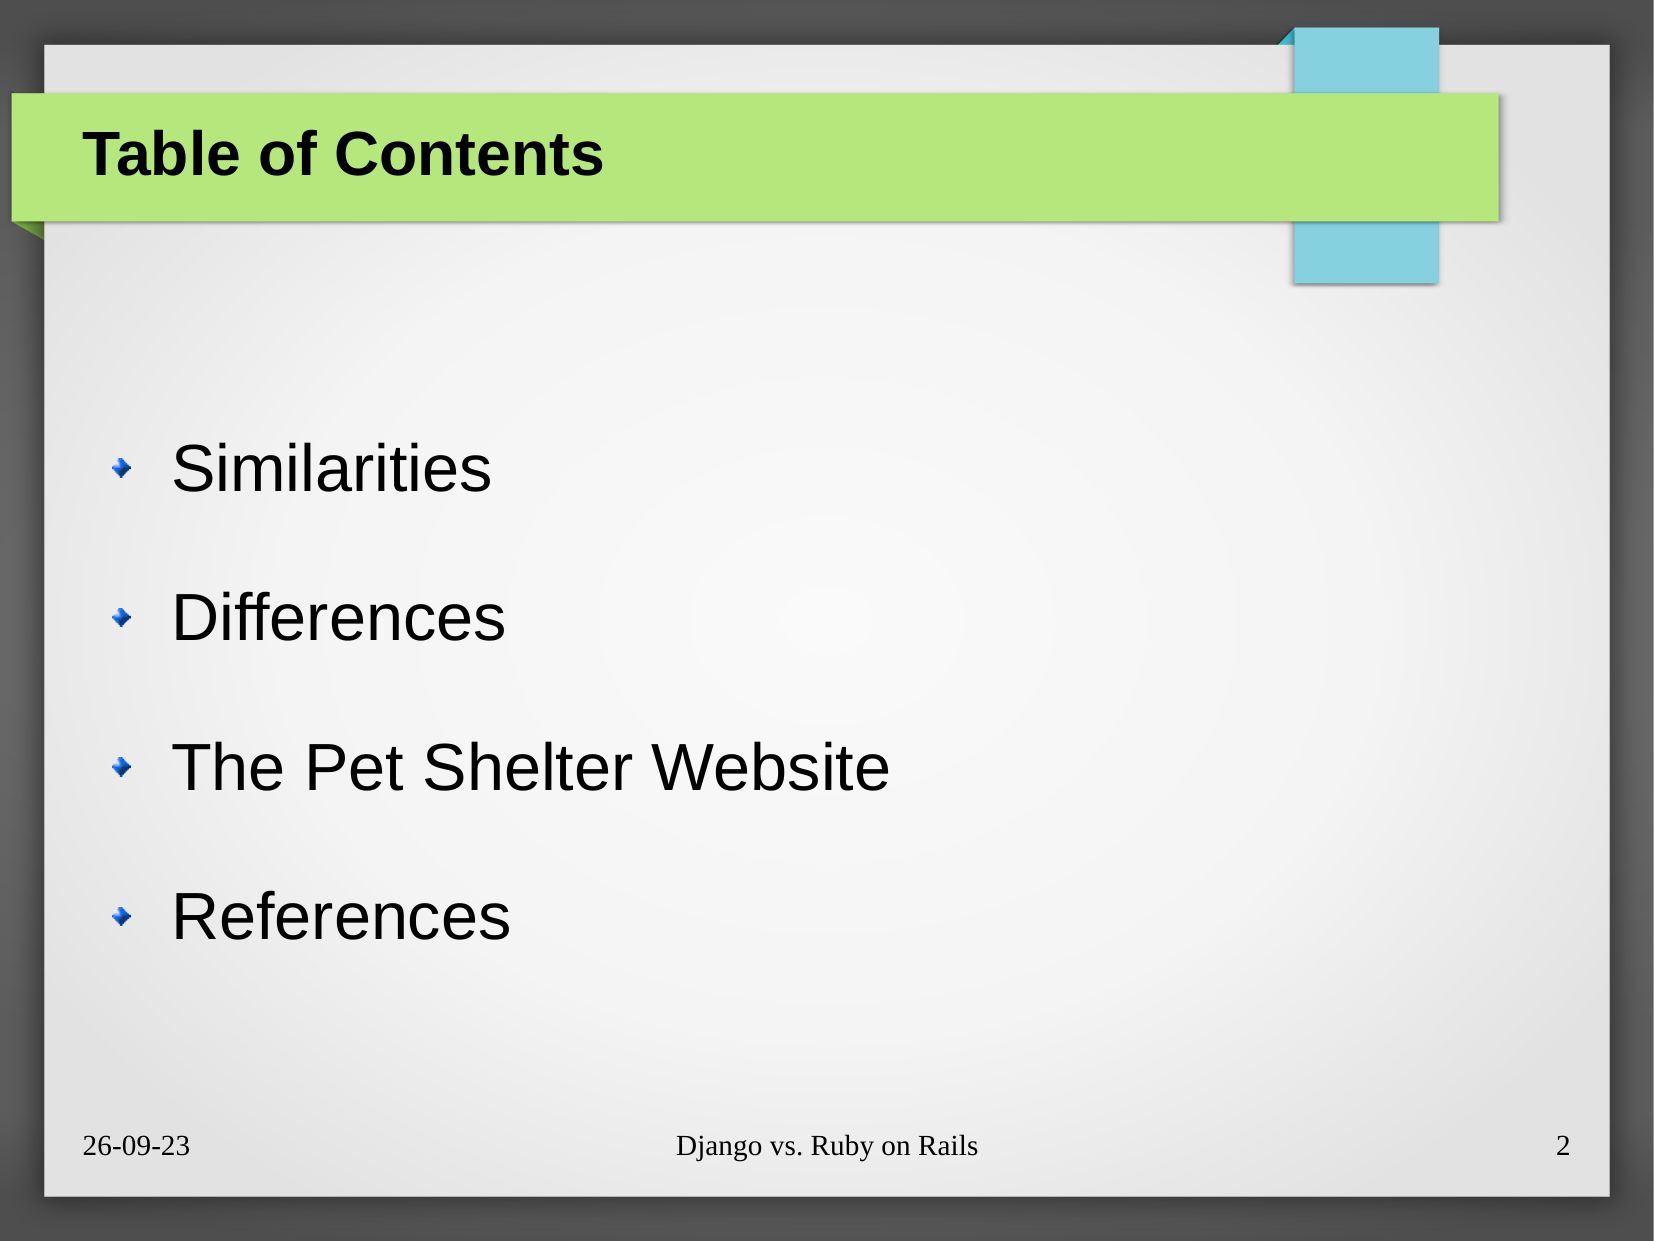

# Table of Contents
Similarities
Differences
The Pet Shelter Website
References
Django vs. Ruby on Rails
2